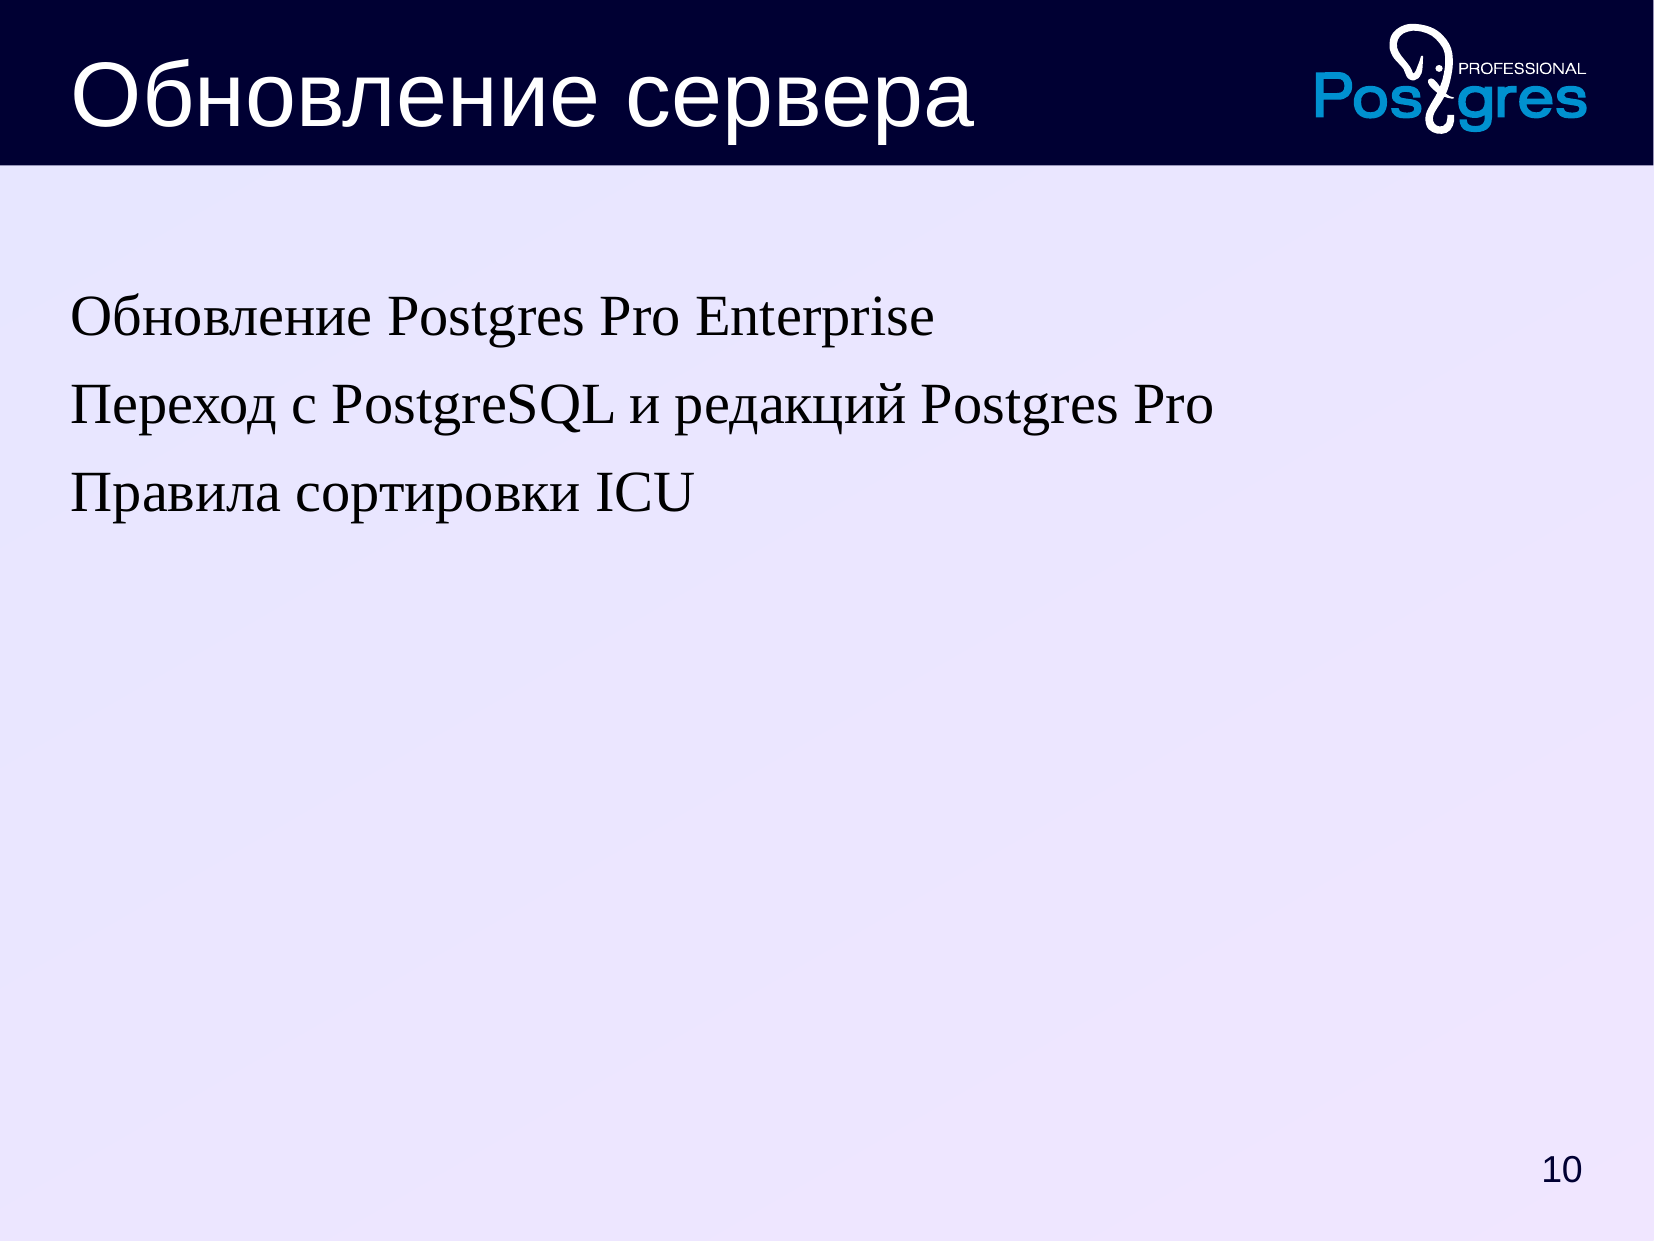

# Обновление сервера
Обновление Postgres Pro Enterprise
Переход с PostgreSQL и редакций Postgres Pro
Правила сортировки ICU